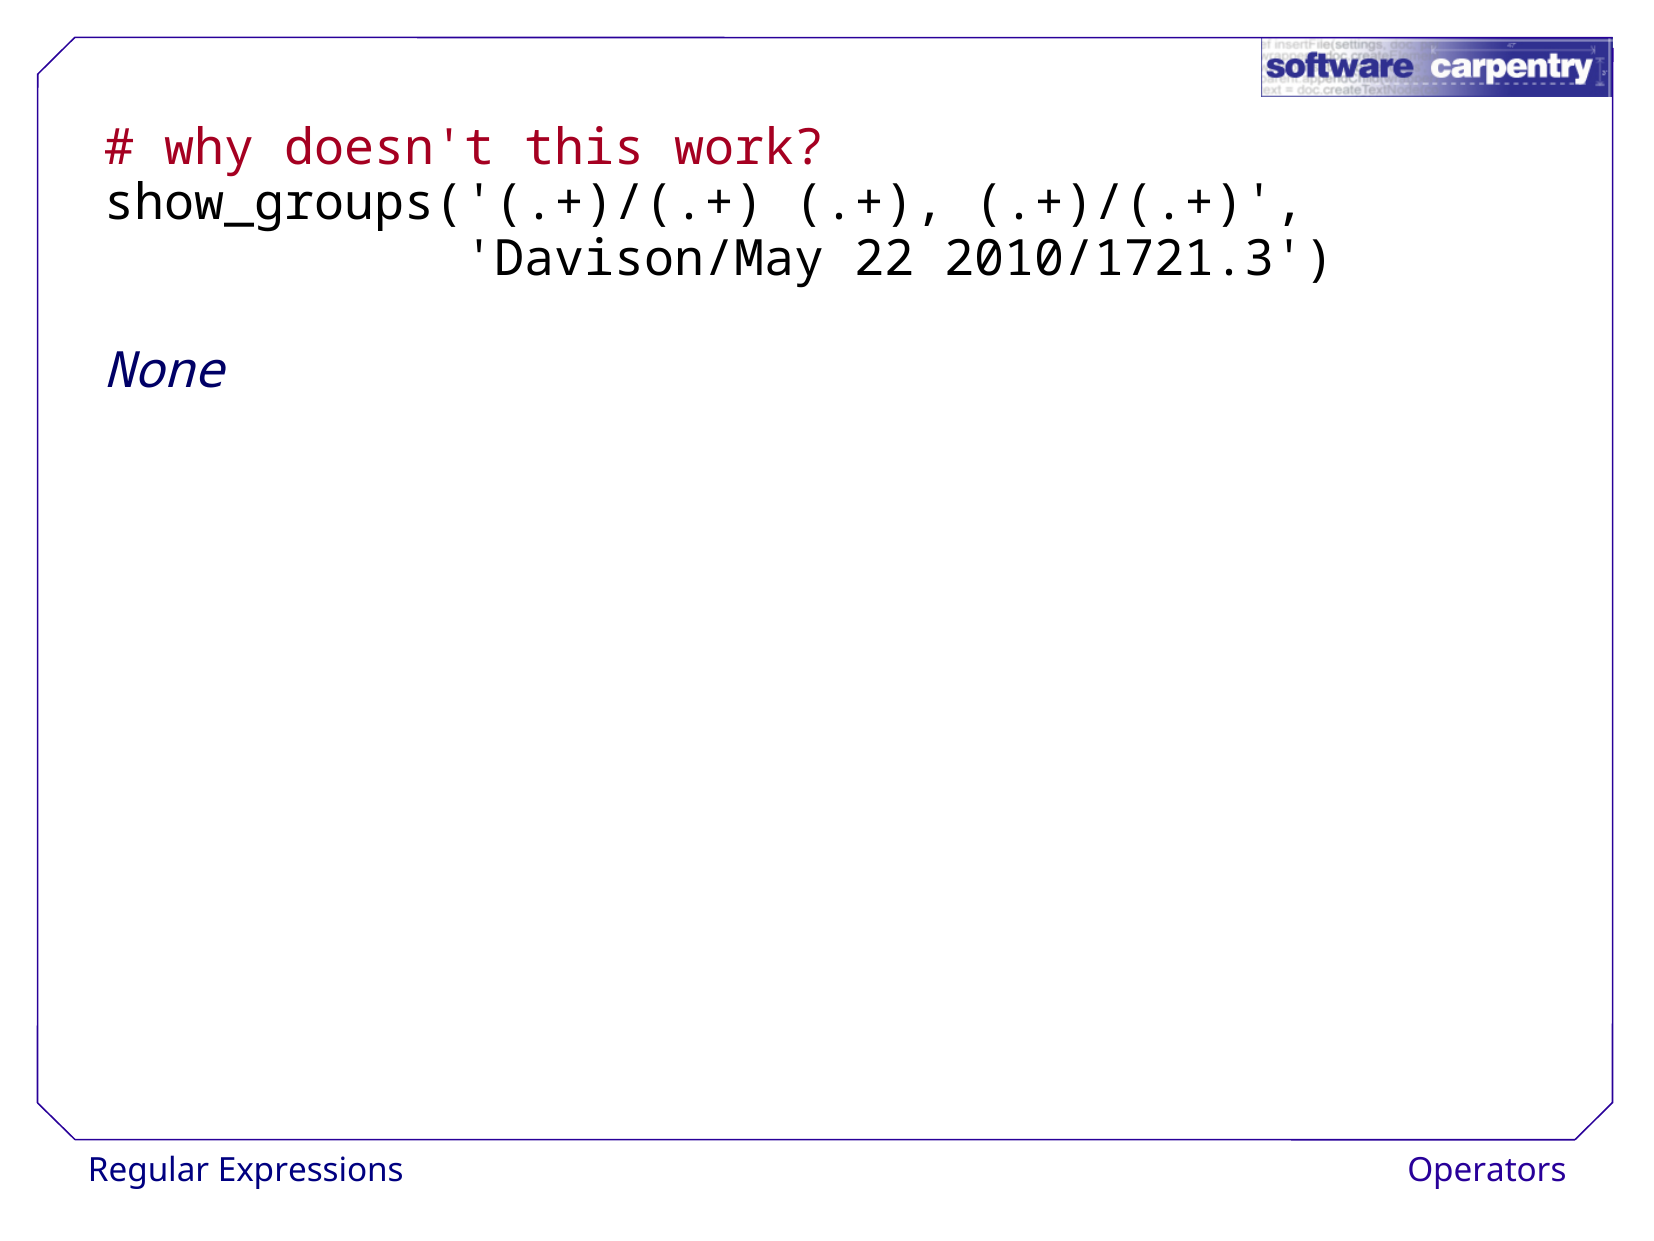

# why doesn't this work?
show_groups('(.+)/(.+) (.+), (.+)/(.+)',
 'Davison/May 22 2010/1721.3')
None